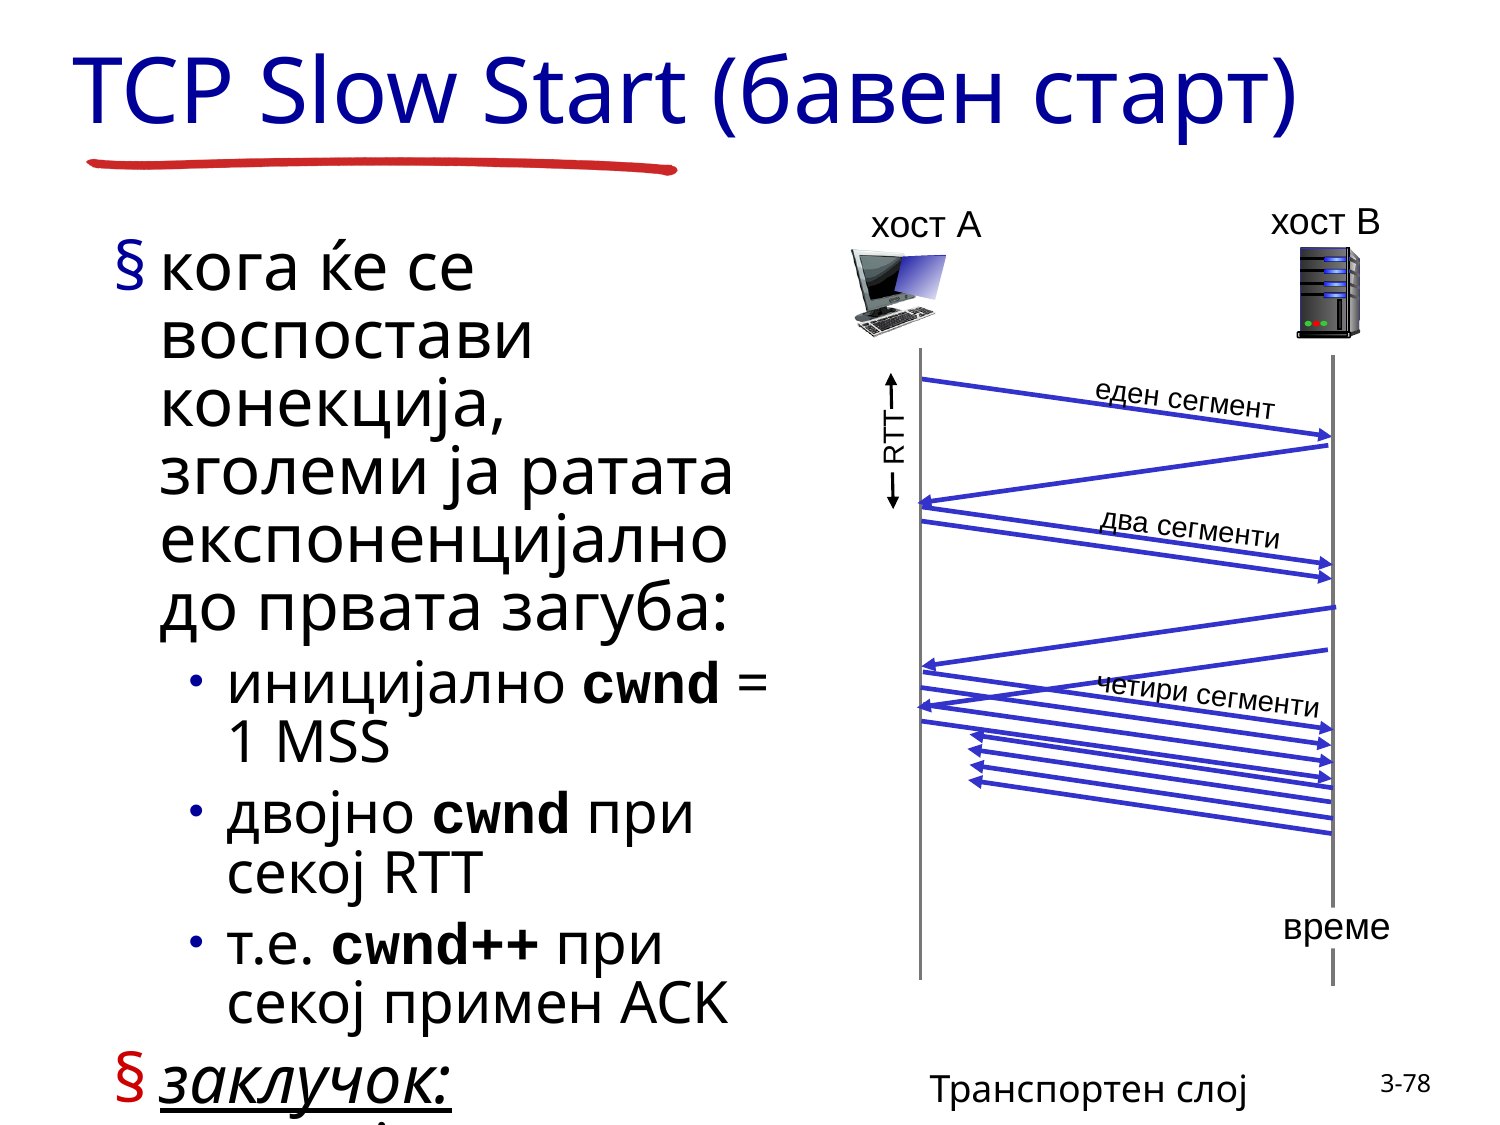

# TCP Slow Start (бавен старт)
хост B
хост A
кога ќе се воспостави конекција, зголеми ја ратата експоненцијално до првата загуба:
иницијално cwnd = 1 MSS
двојно cwnd при секој RTT
т.е. cwnd++ при секој примен ACK
заклучок: иницијалната рата е мала, но расте многу брзо
еден сегмент
RTT
два сегменти
четири сегменти
време
Транспортен слој